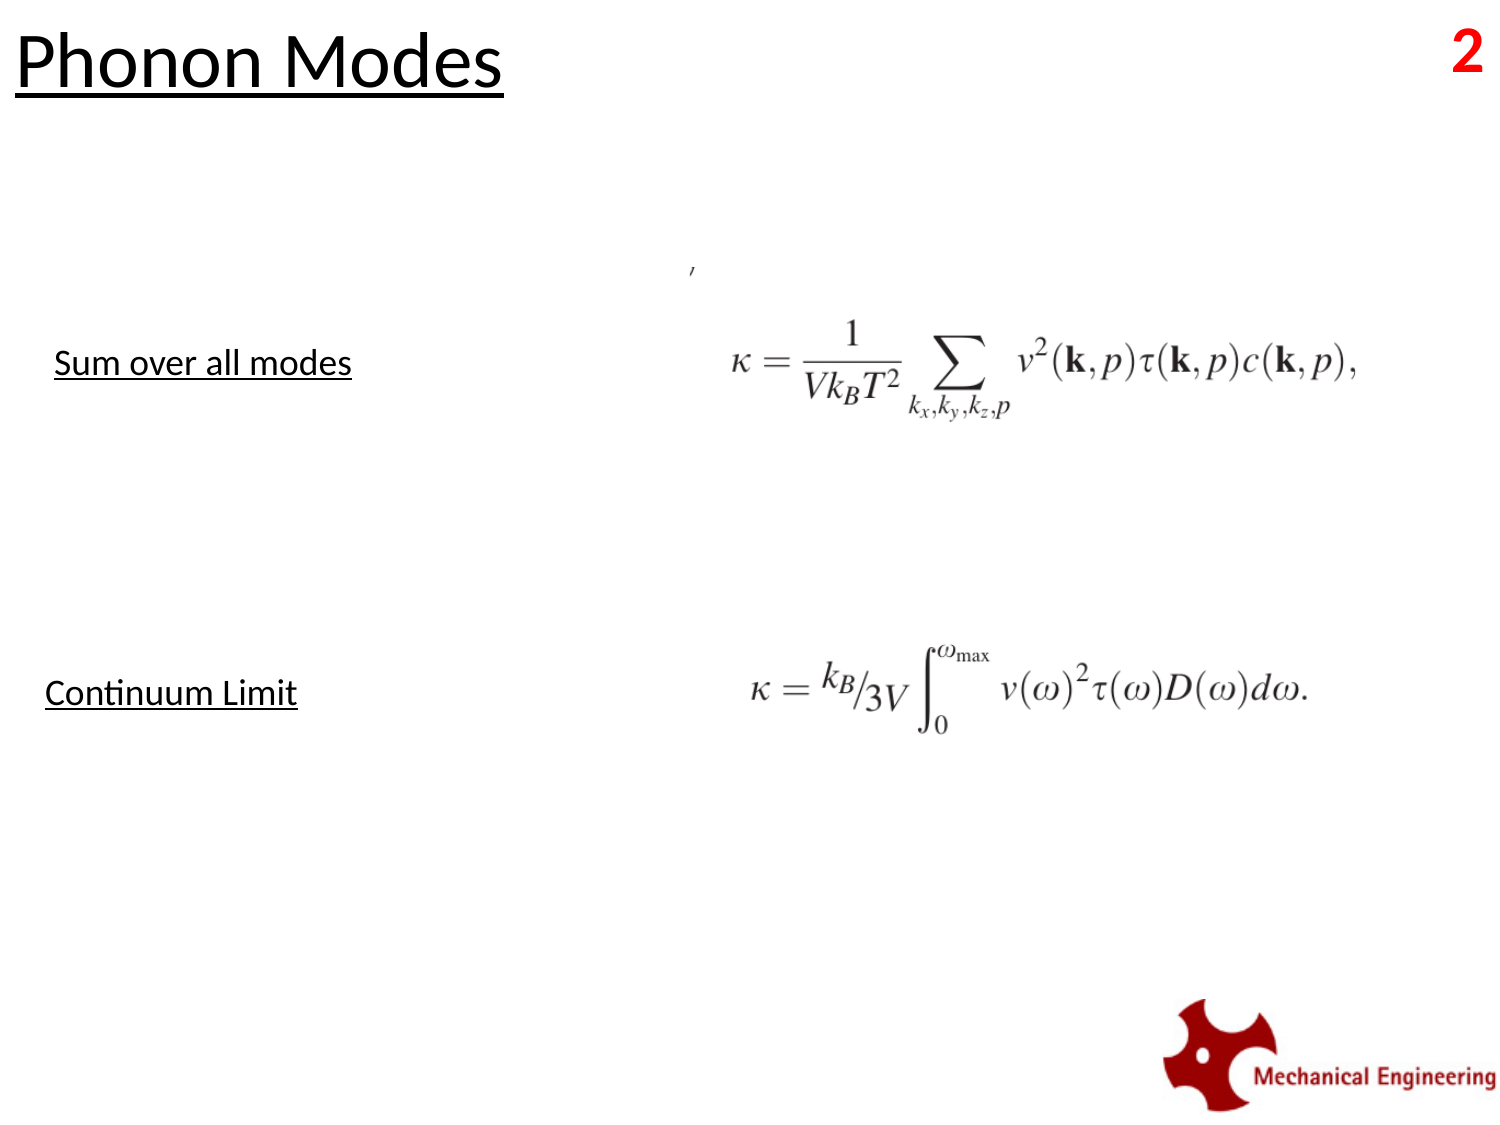

# Phonon Modes
2
Sum over all modes
Continuum Limit